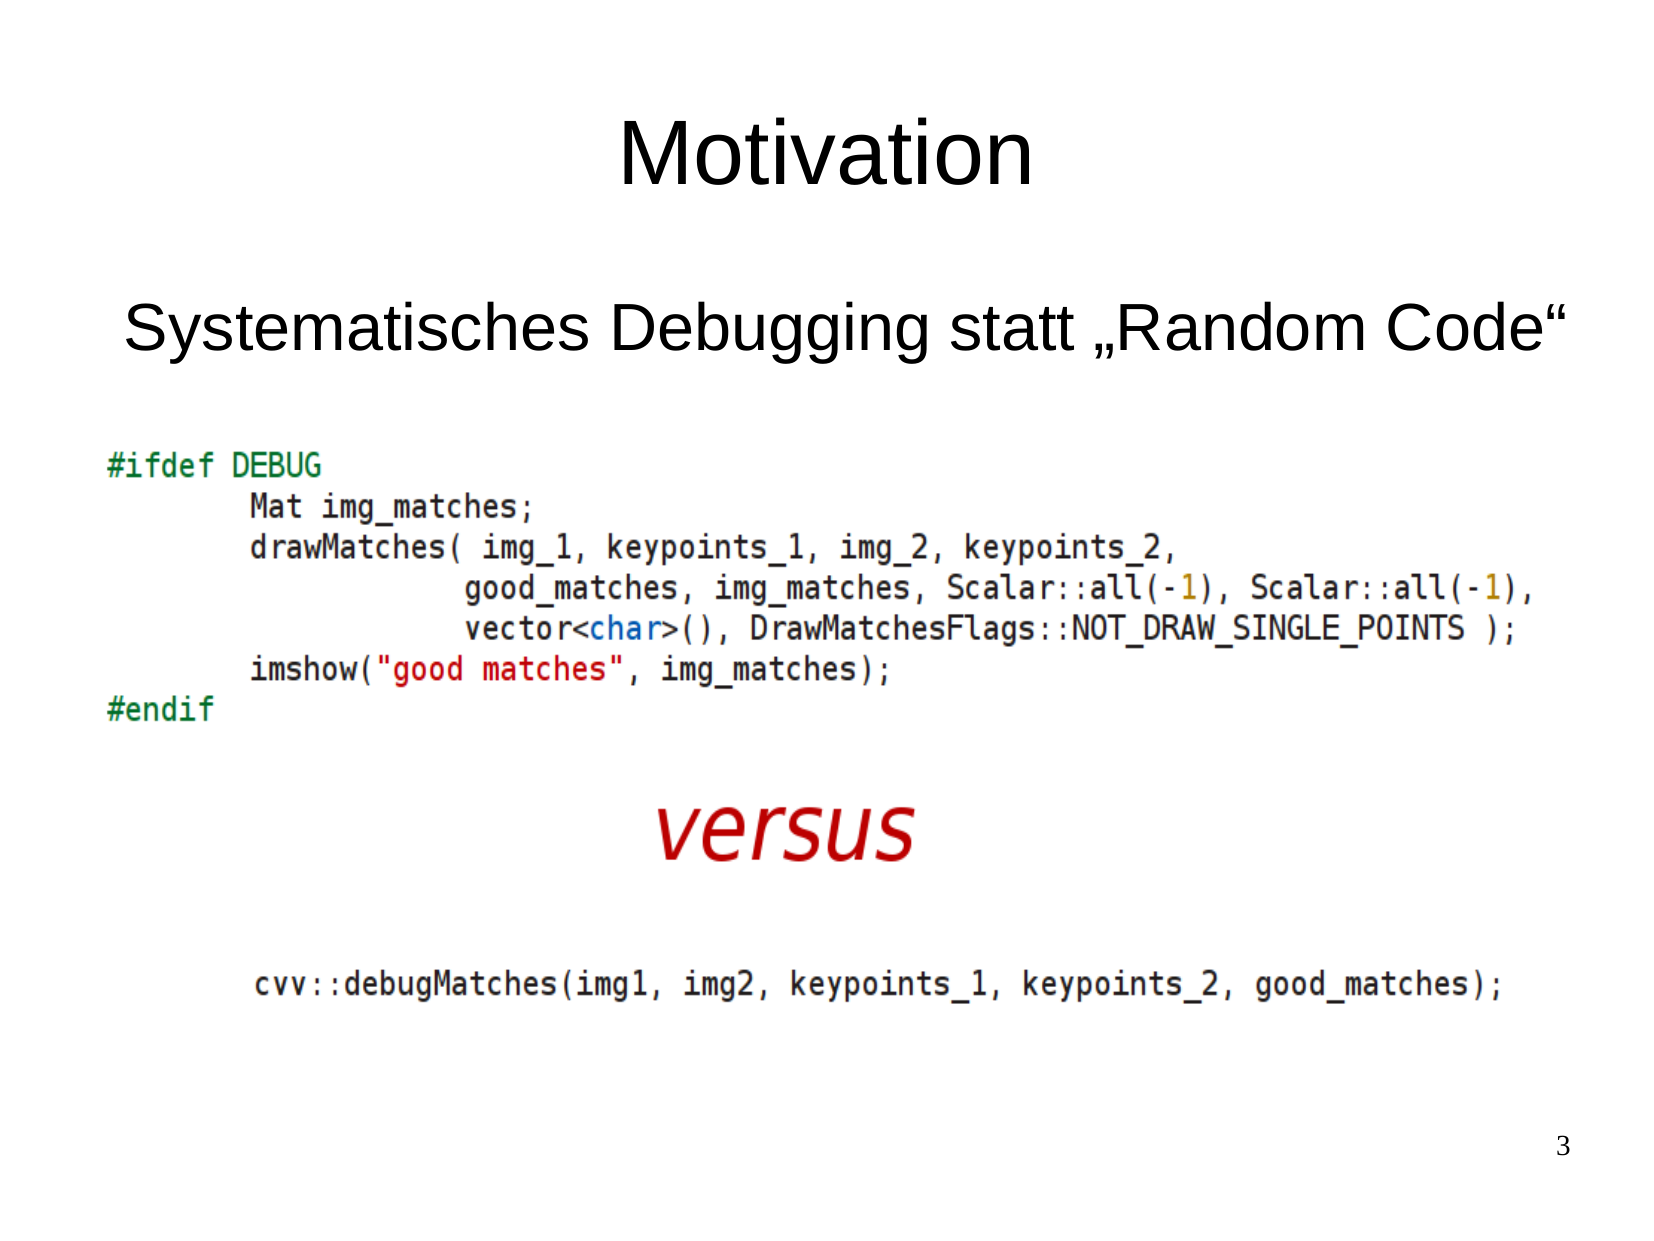

# Motivation
Systematisches Debugging statt „Random Code“
3